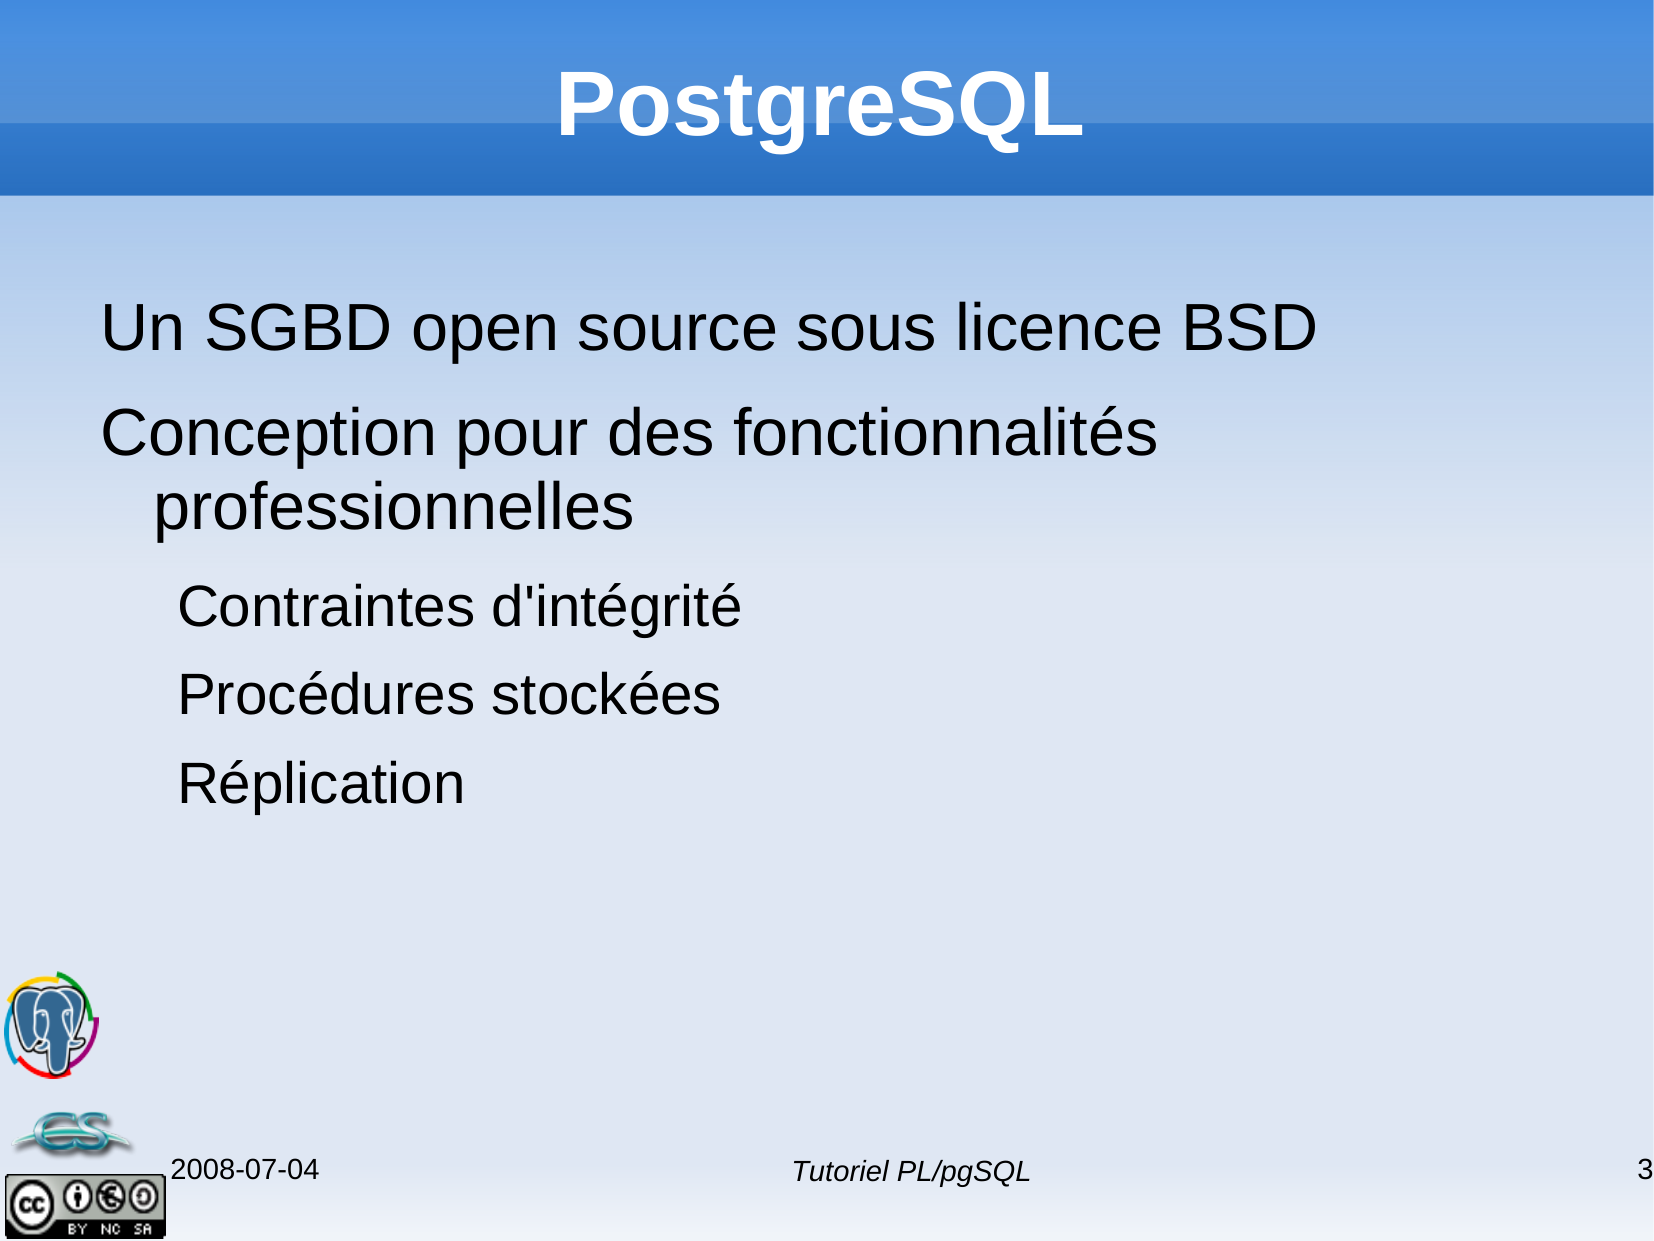

# PostgreSQL
Un SGBD open source sous licence BSD
Conception pour des fonctionnalités professionnelles
Contraintes d'intégrité
Procédures stockées
Réplication
2008-07-04
3
Tutoriel PL/pgSQL